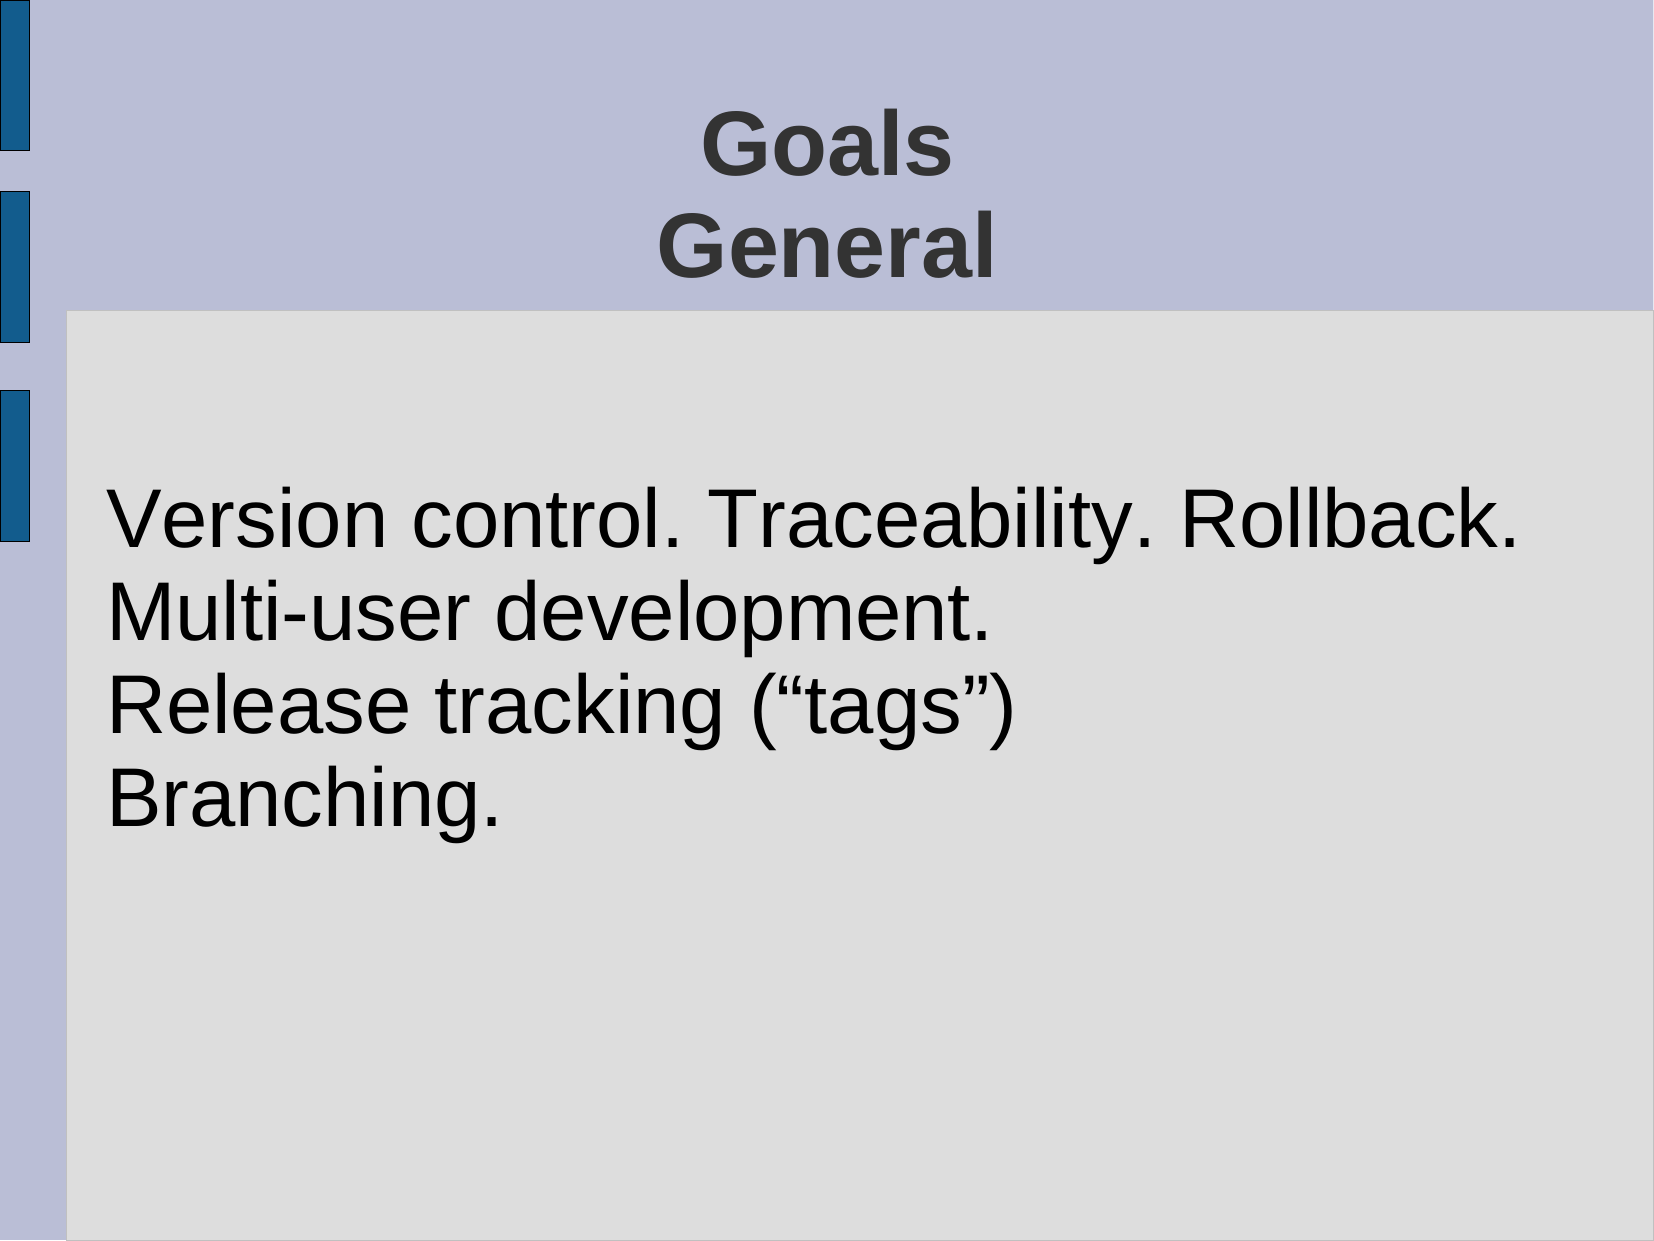

# Goals General
Version control. Traceability. Rollback.
Multi-user development.
Release tracking (“tags”)
Branching.